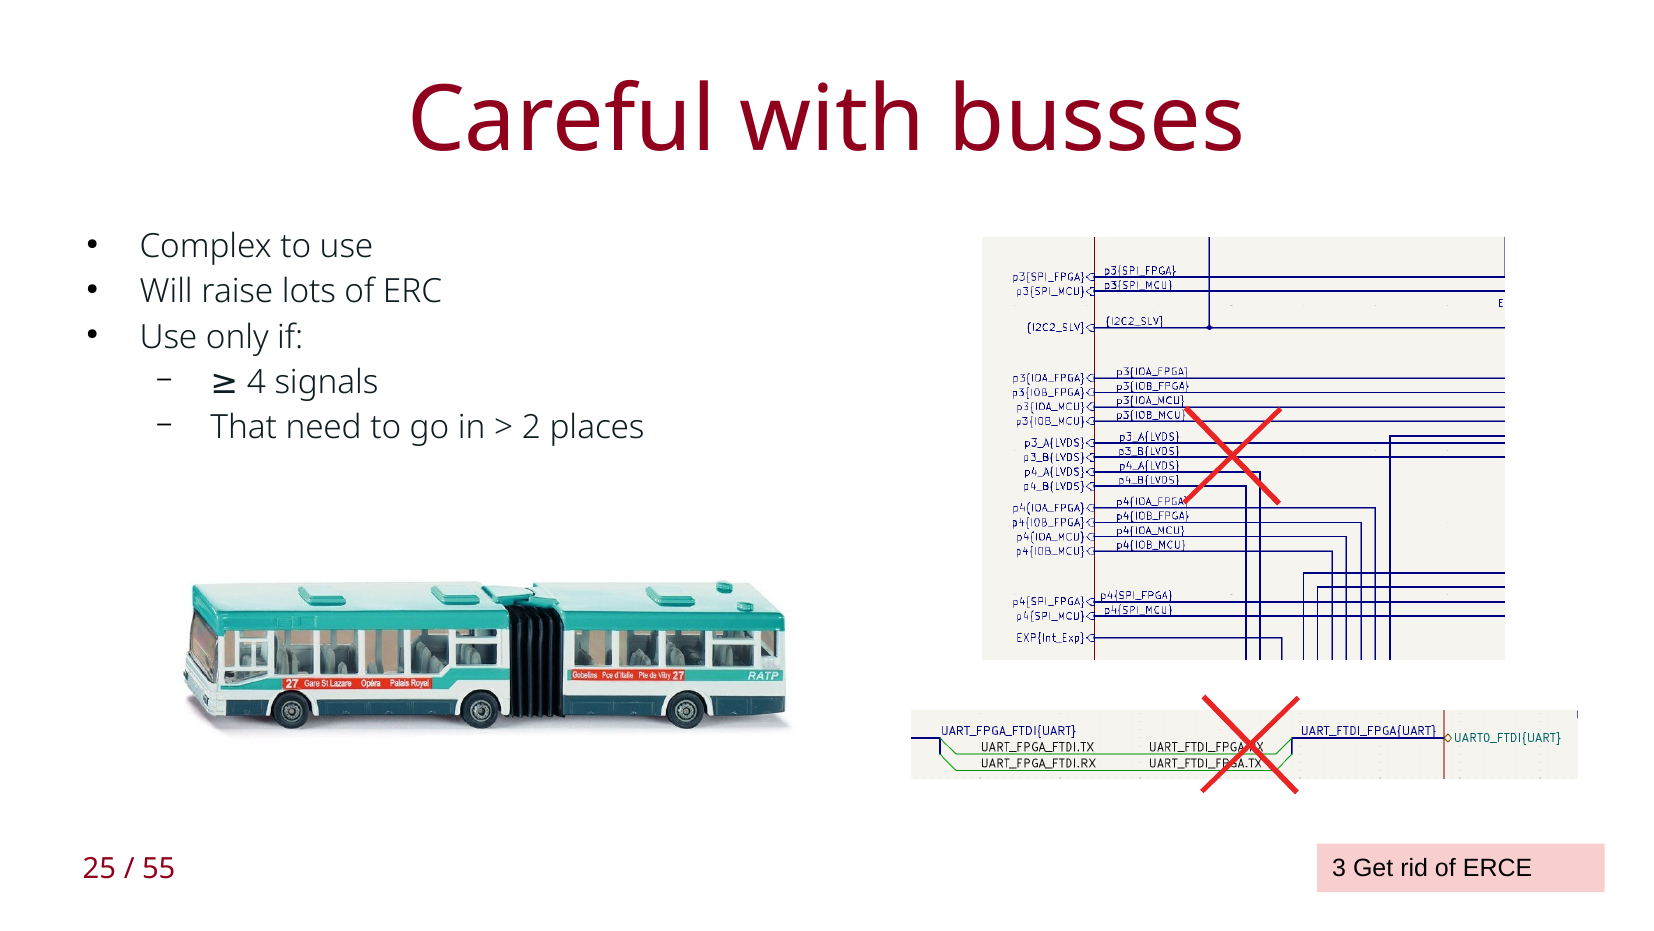

# Careful with busses
Complex to use
Will raise lots of ERC
Use only if:
≥ 4 signals
That need to go in > 2 places
3 Get rid of ERCE
25